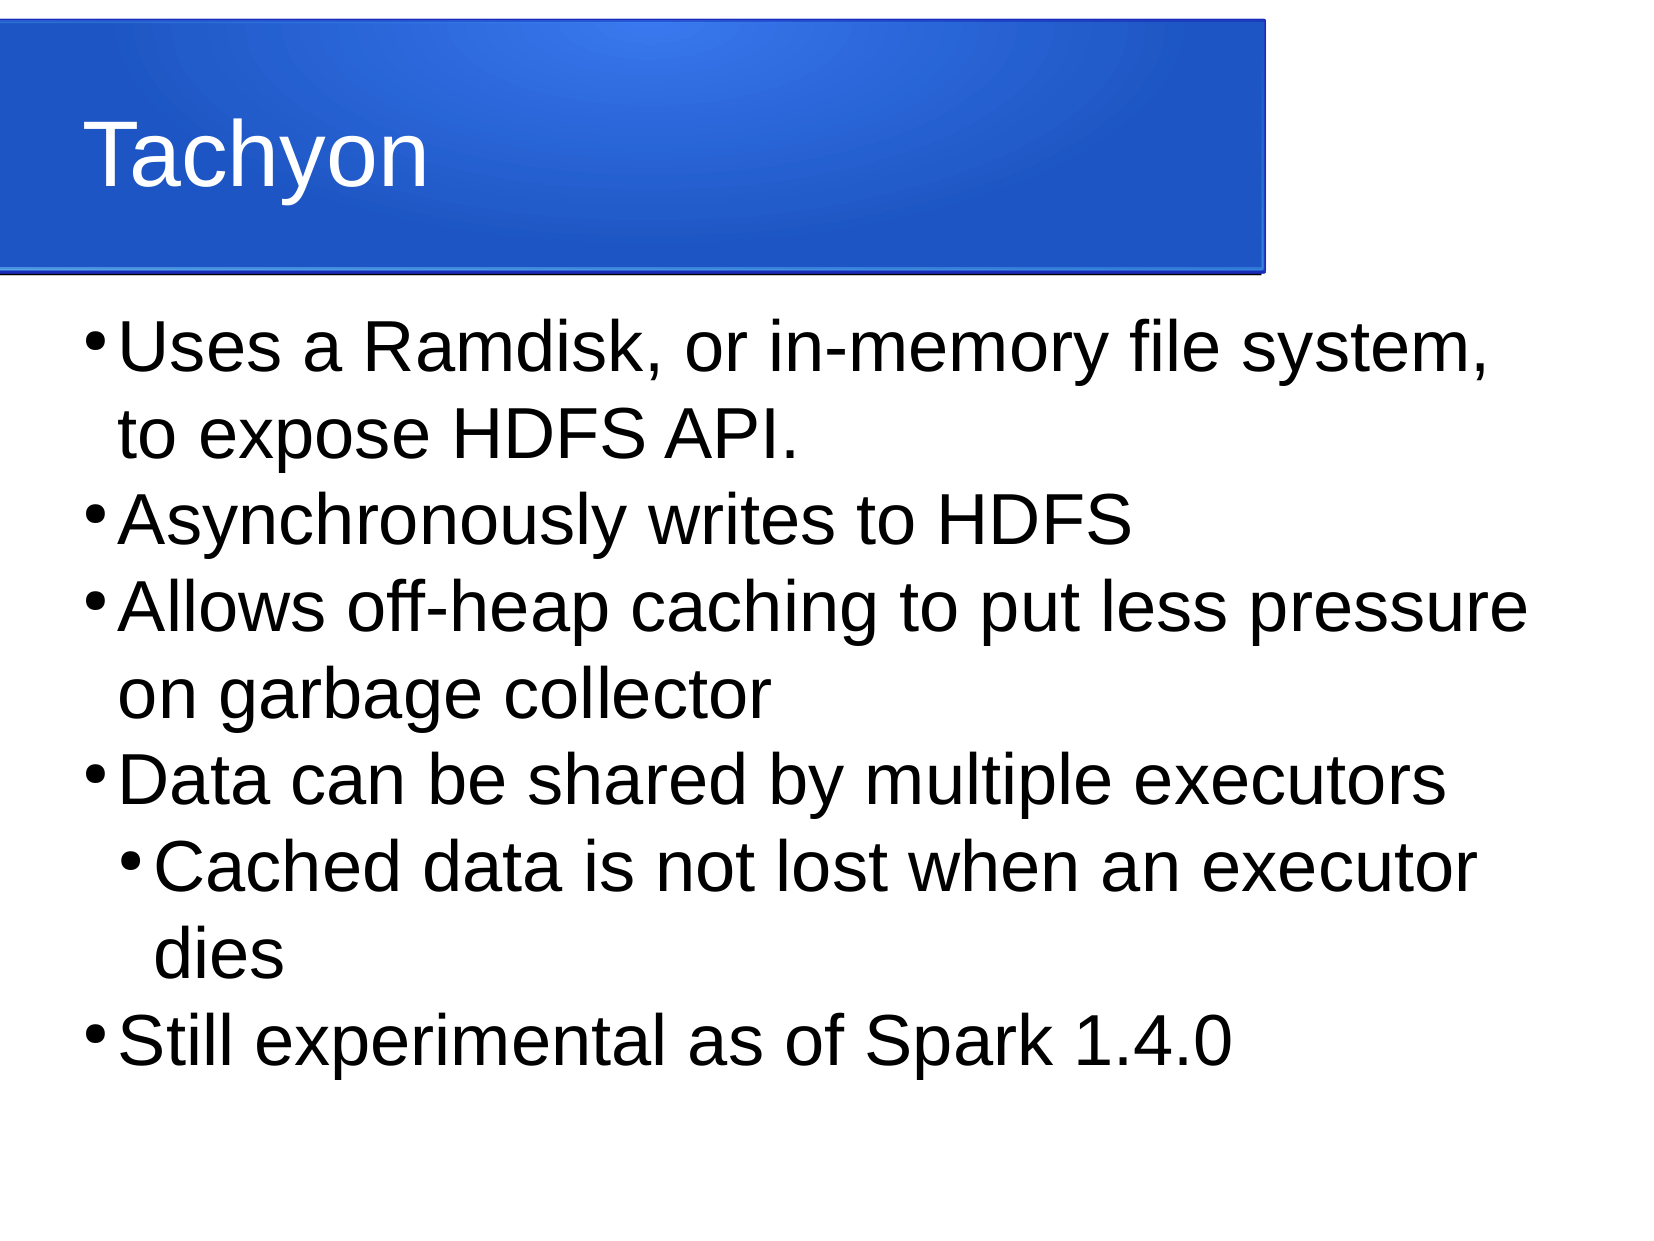

Tachyon
Uses a Ramdisk, or in-memory file system, to expose HDFS API.
Asynchronously writes to HDFS
Allows off-heap caching to put less pressure on garbage collector
Data can be shared by multiple executors
Cached data is not lost when an executor dies
Still experimental as of Spark 1.4.0